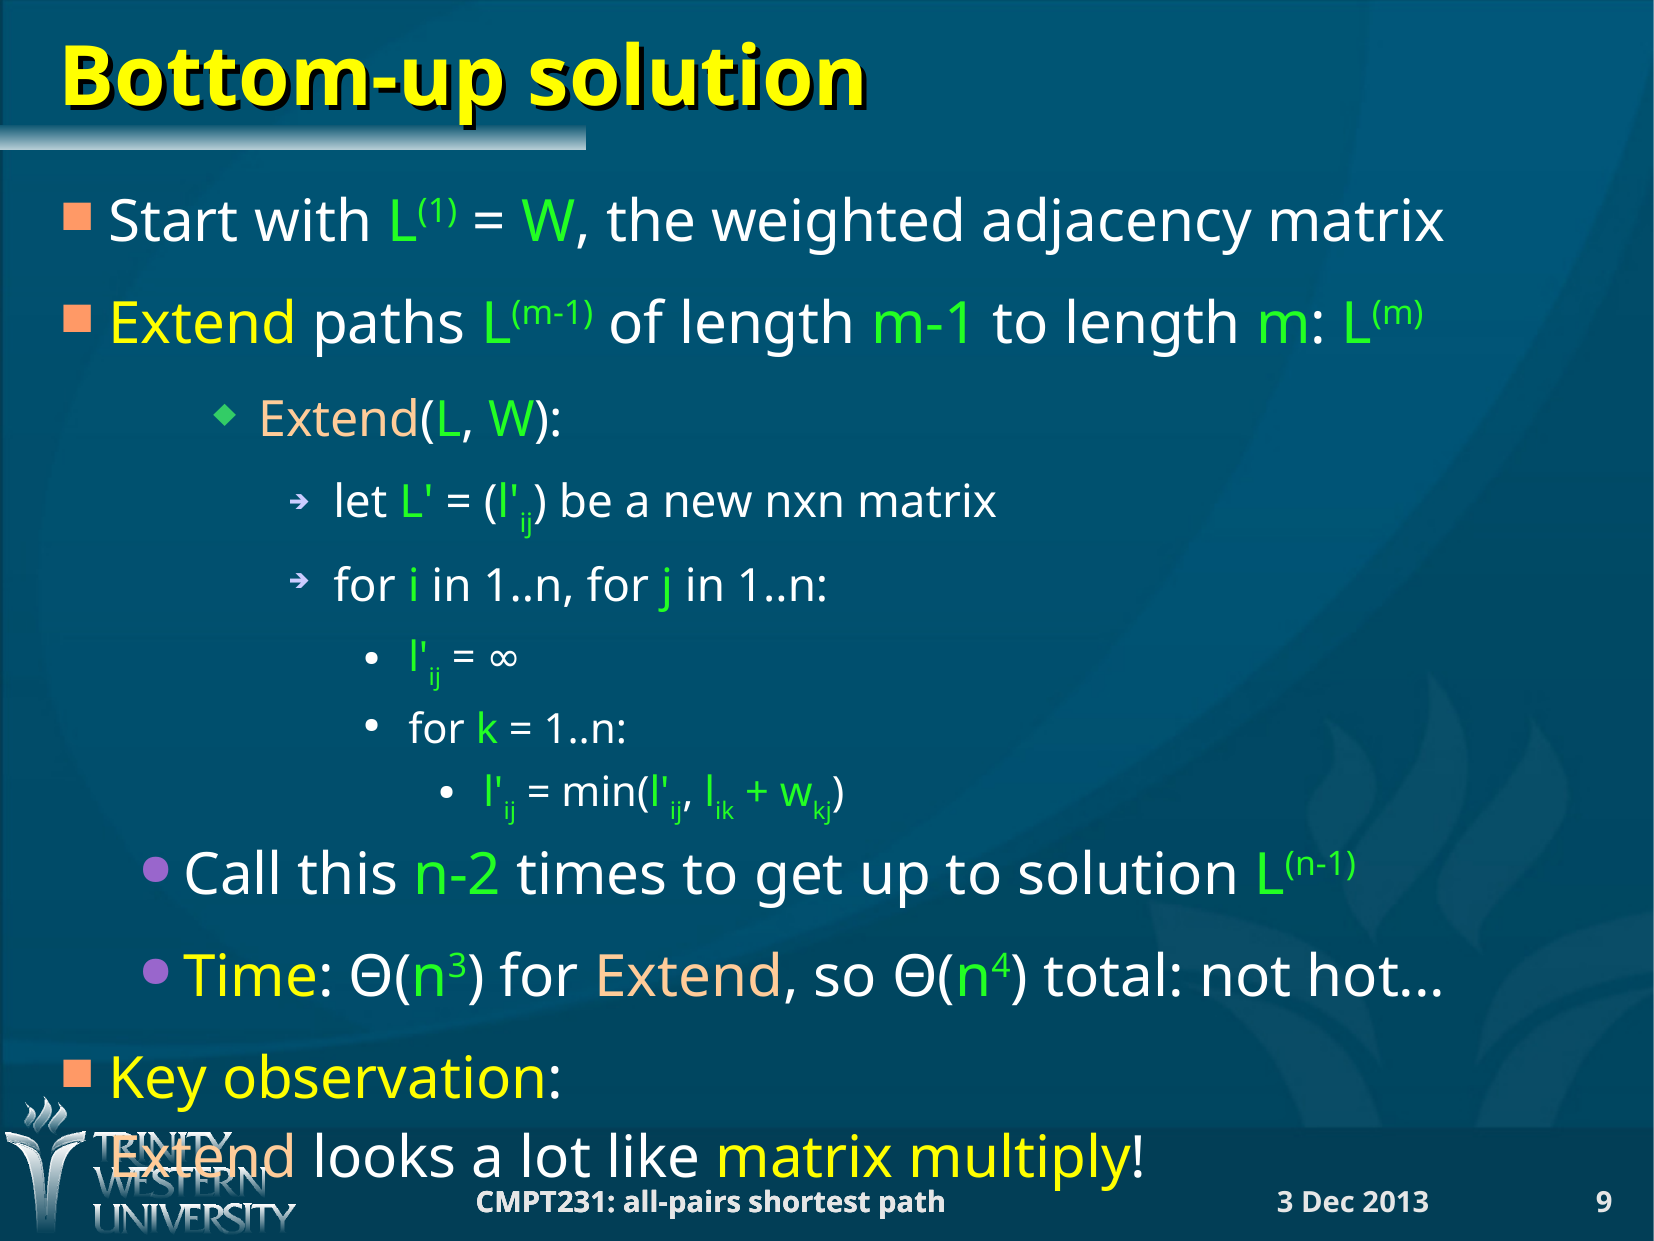

# Bottom-up solution
Start with L(1) = W, the weighted adjacency matrix
Extend paths L(m-1) of length m-1 to length m: L(m)
Extend(L, W):
let L' = (l'ij) be a new nxn matrix
for i in 1..n, for j in 1..n:
l'ij = ∞
for k = 1..n:
l'ij = min(l'ij, lik + wkj)
Call this n-2 times to get up to solution L(n-1)
Time: Θ(n3) for Extend, so Θ(n4) total: not hot...
Key observation:
Extend looks a lot like matrix multiply!
CMPT231: all-pairs shortest path
3 Dec 2013
9